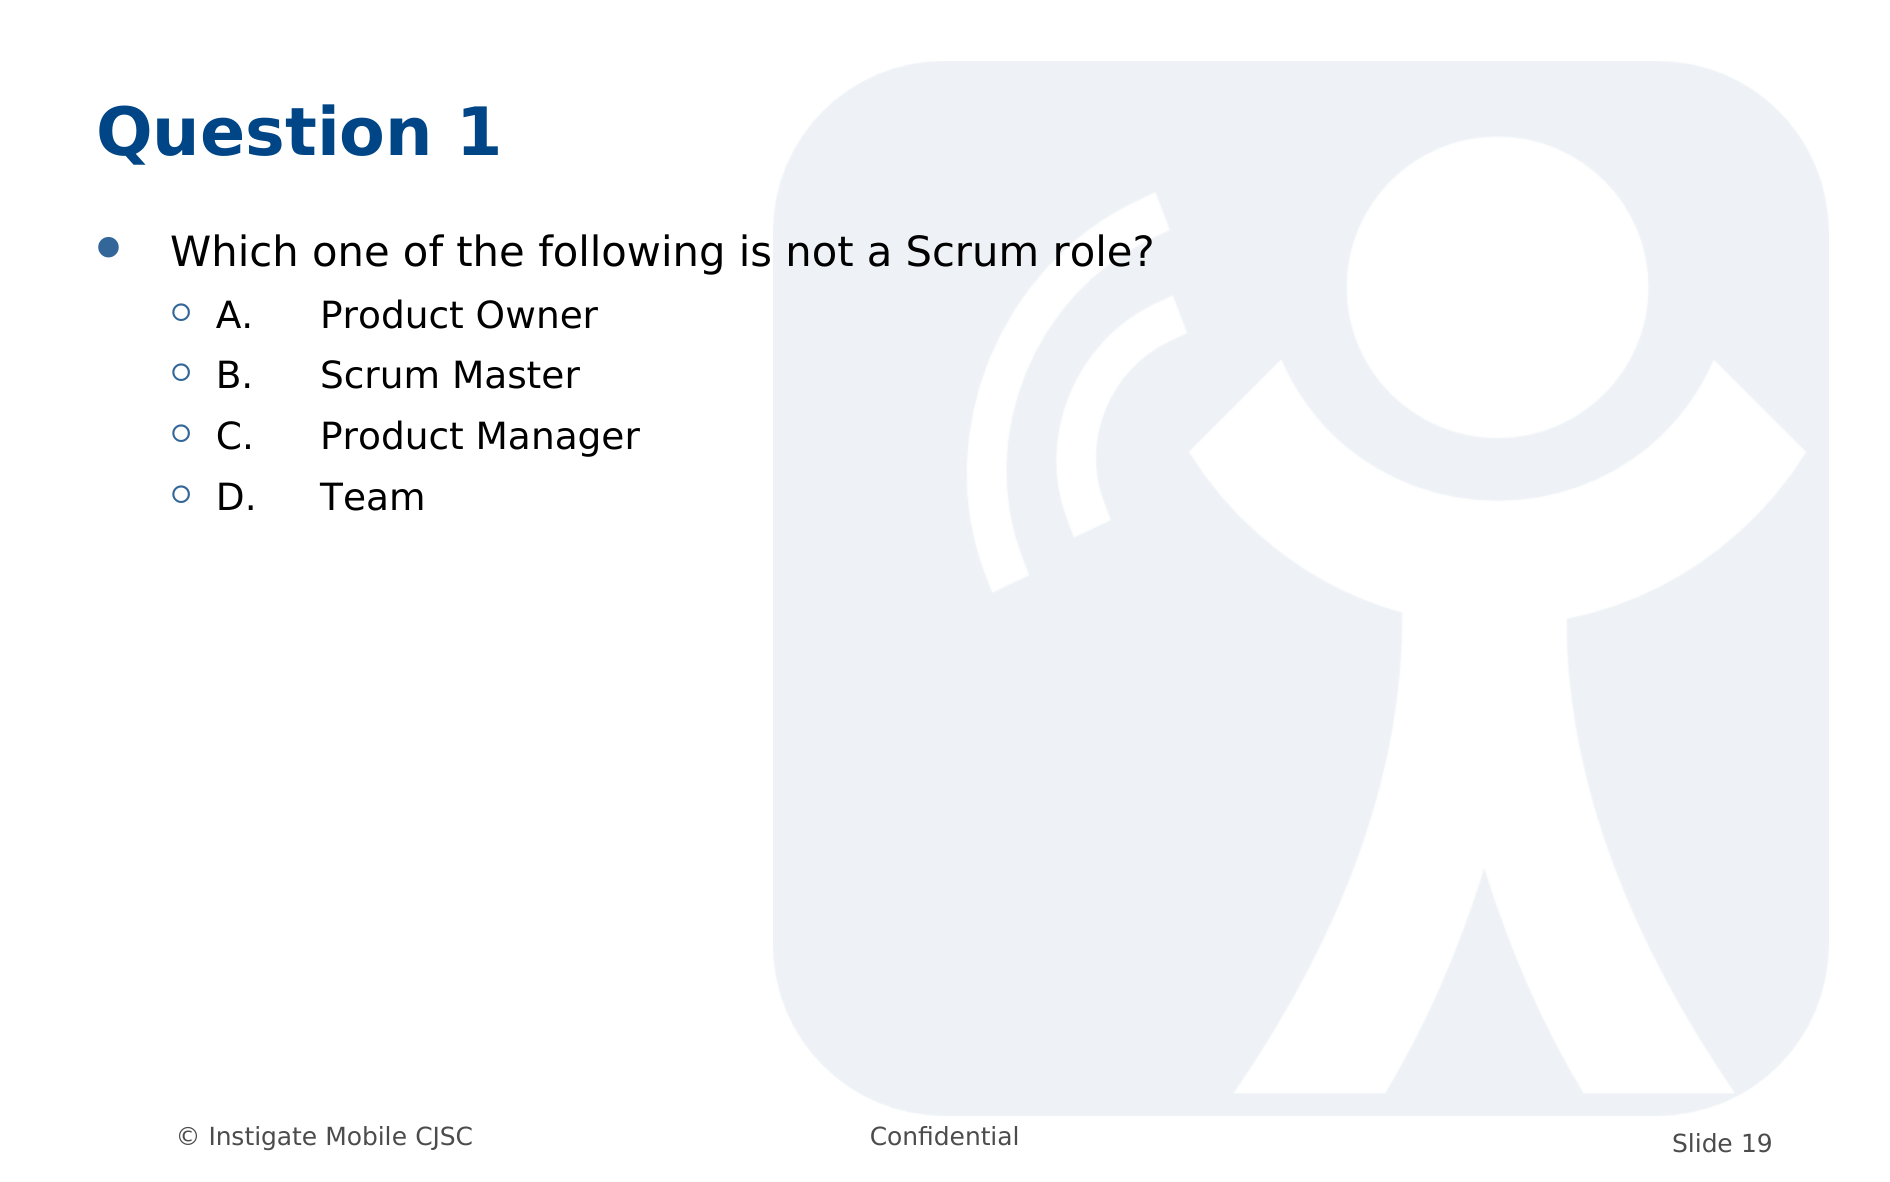

# Question 1
 	Which one of the following is not a Scrum role?
A.	Product Owner
B.	Scrum Master
C.	Product Manager
D.	Team